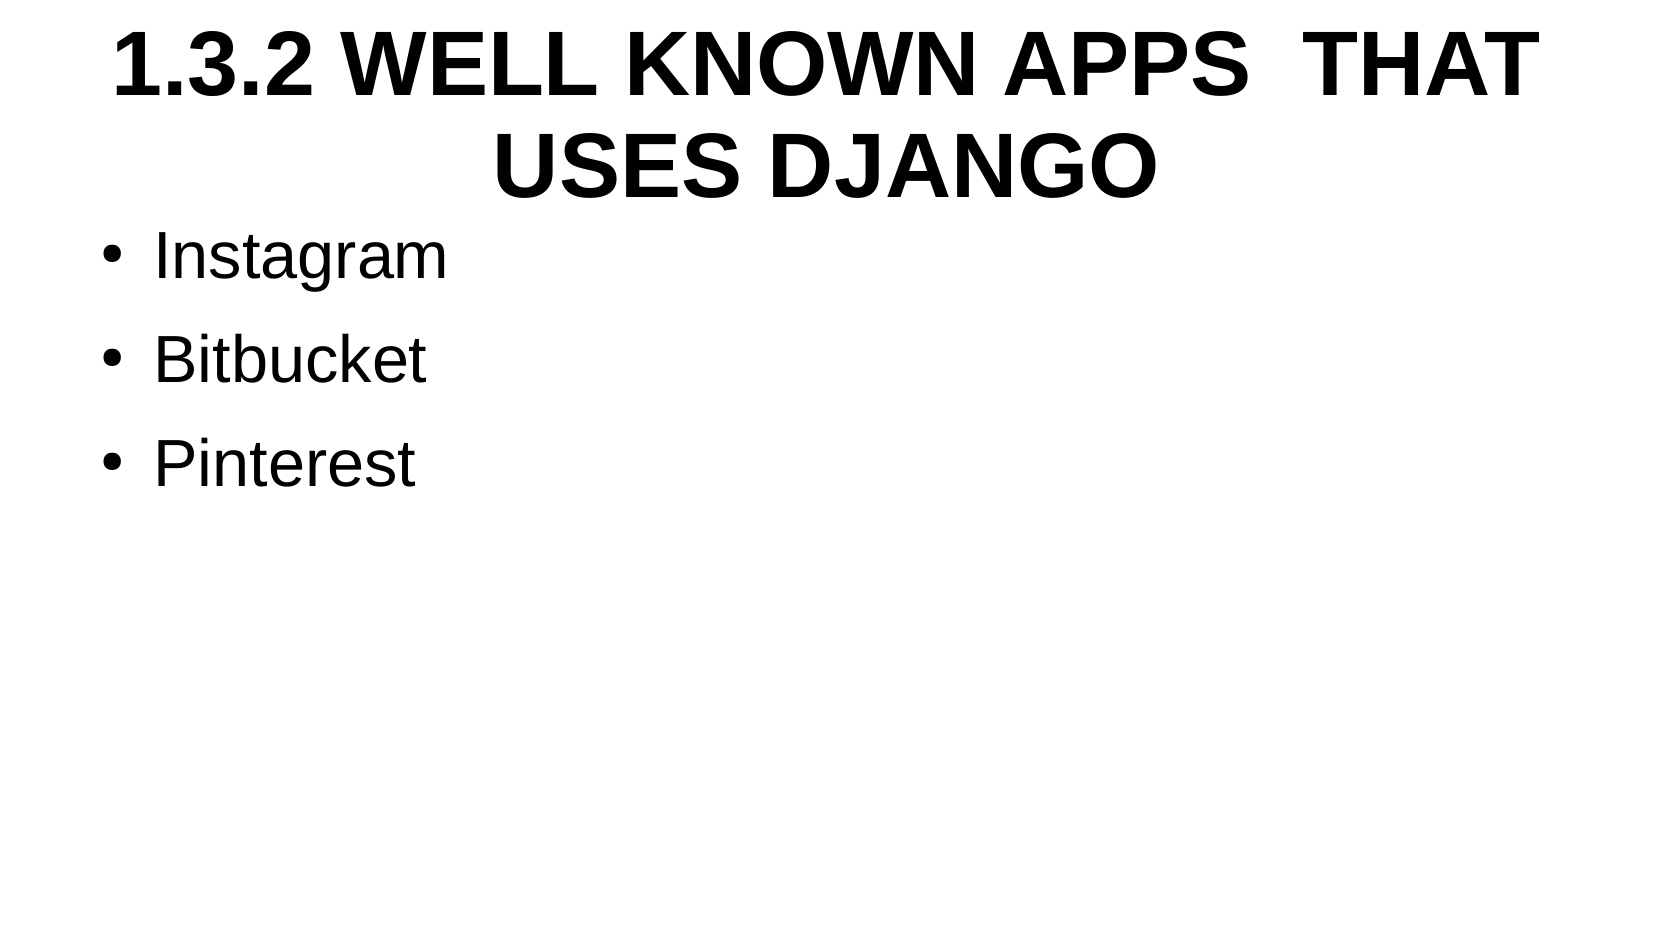

# 1.3.2 WELL KNOWN APPS THAT USES DJANGO
Instagram
Bitbucket
Pinterest